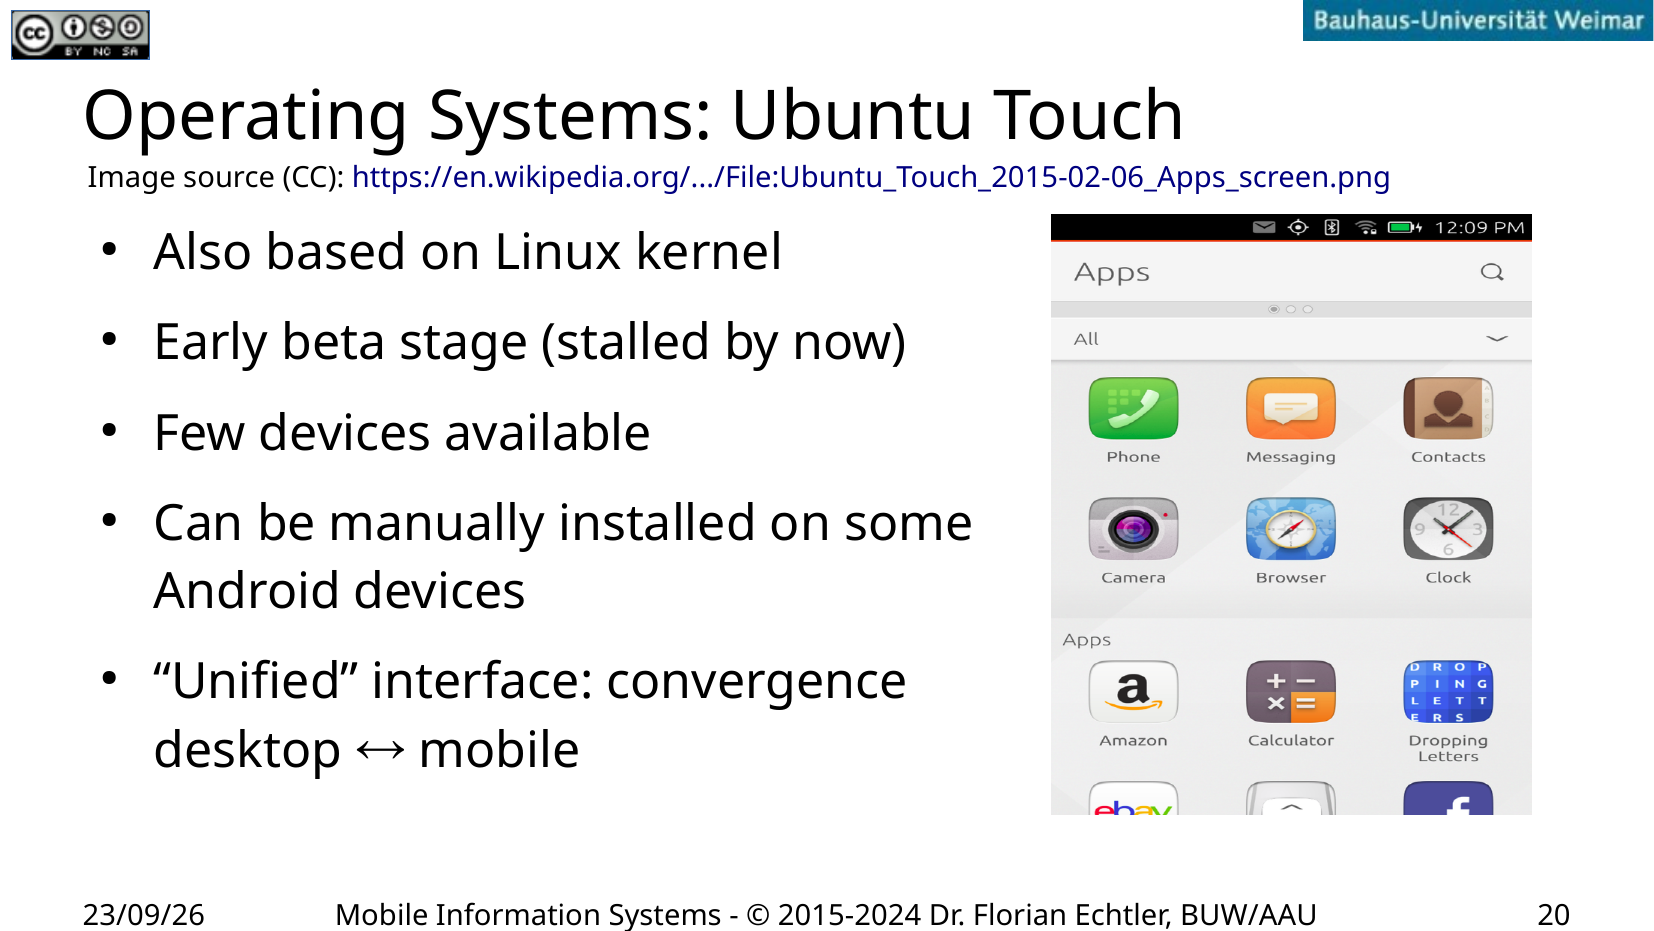

# Operating Systems: Ubuntu Touch
Image source (CC): https://en.wikipedia.org/.../File:Ubuntu_Touch_2015-02-06_Apps_screen.png
Also based on Linux kernel
Early beta stage (stalled by now)
Few devices available
Can be manually installed on some Android devices
“Unified” interface: convergence desktop ↔ mobile
Mobile Information Systems - © 2015-2024 Dr. Florian Echtler, BUW/AAU
20